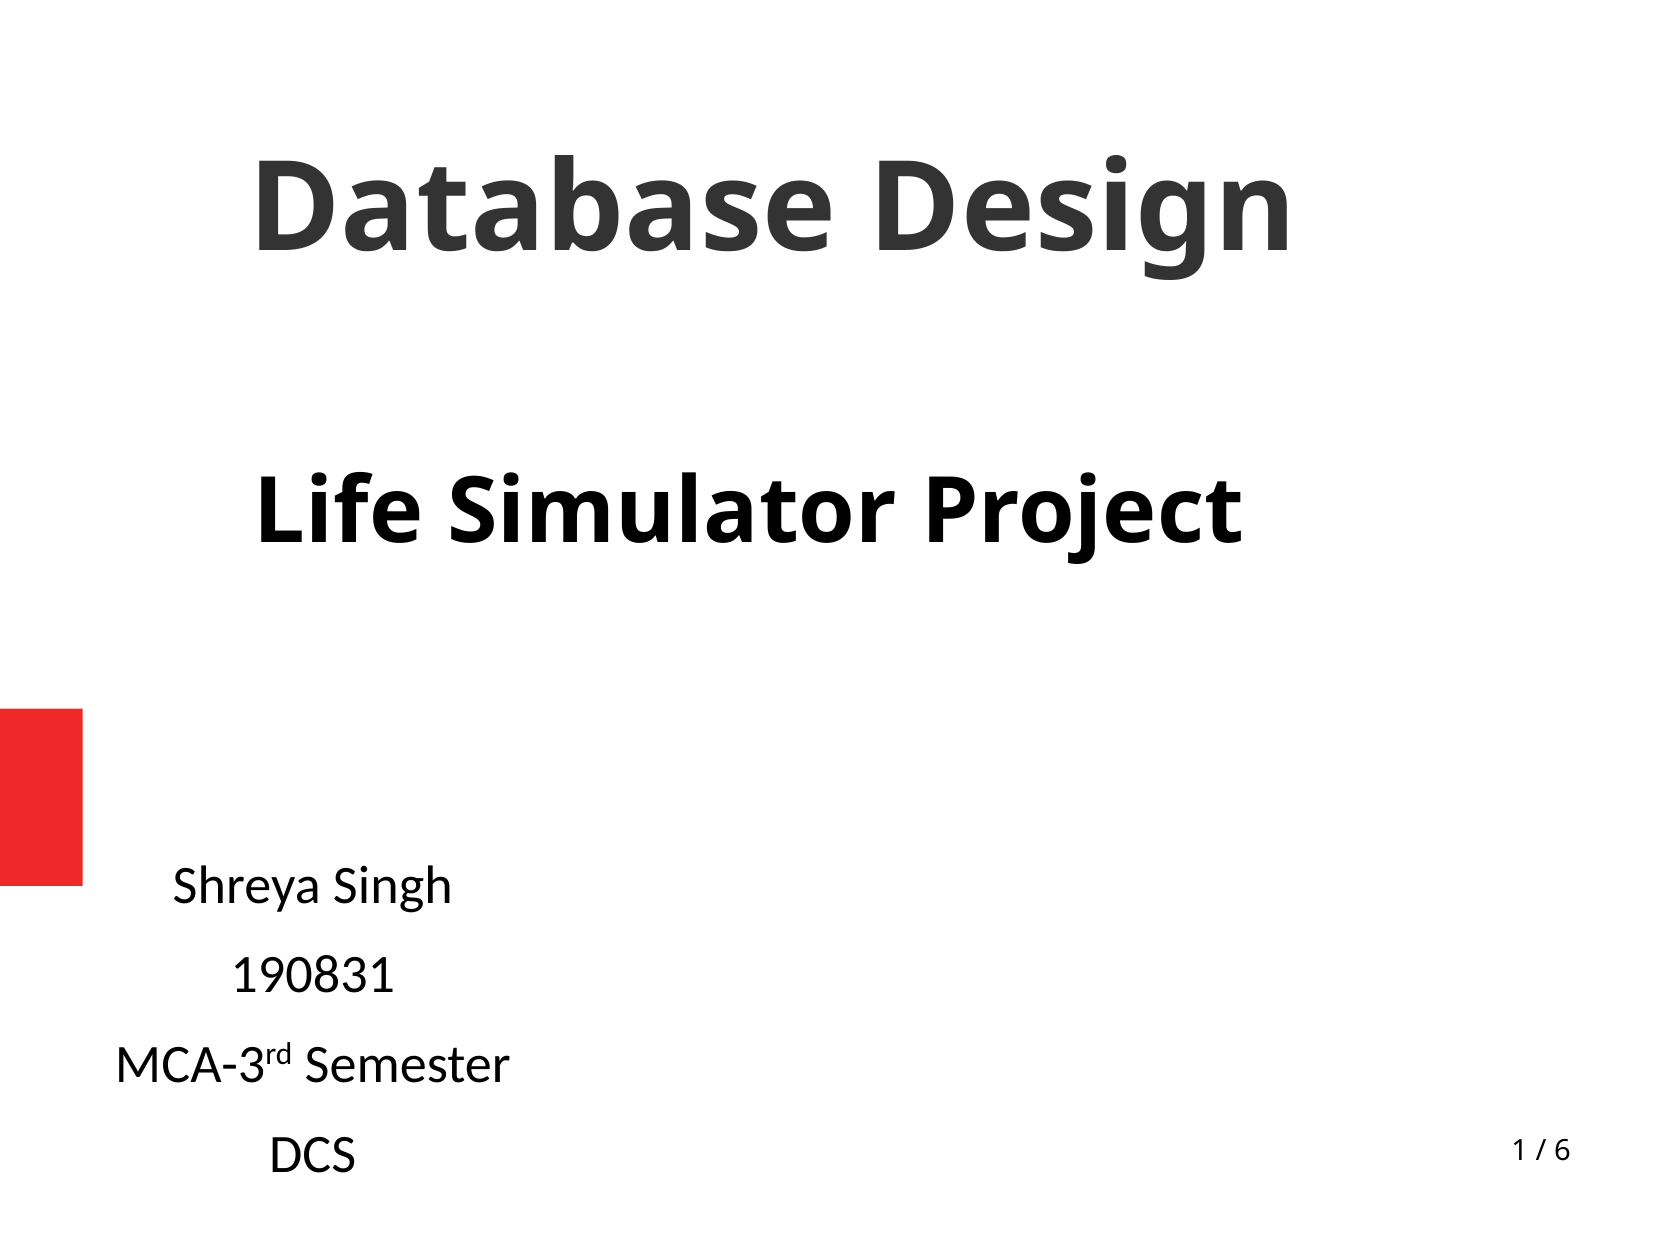

Database Design
# Life Simulator Project
Shreya Singh
190831
MCA-3rd Semester
DCS
1